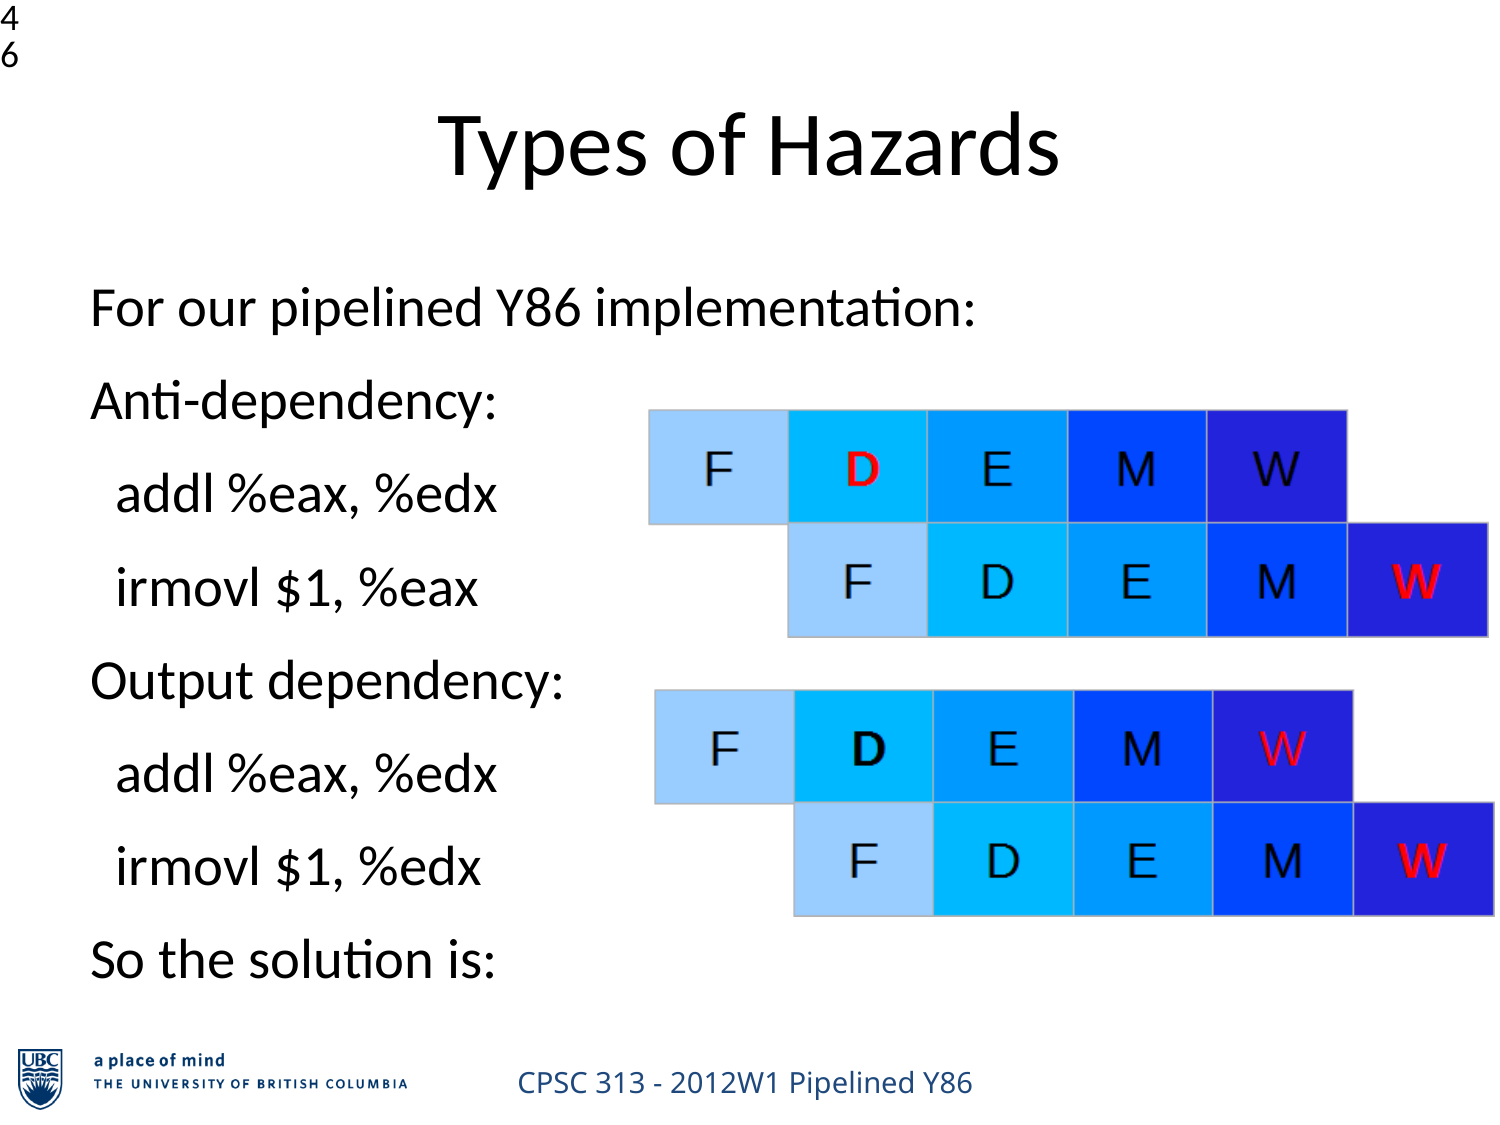

# Types of Hazards
For our pipelined Y86 implementation:
Anti-dependency:
 addl %eax, %edx
 irmovl $1, %eax
Output dependency:
 addl %eax, %edx
 irmovl $1, %edx
So the solution is: